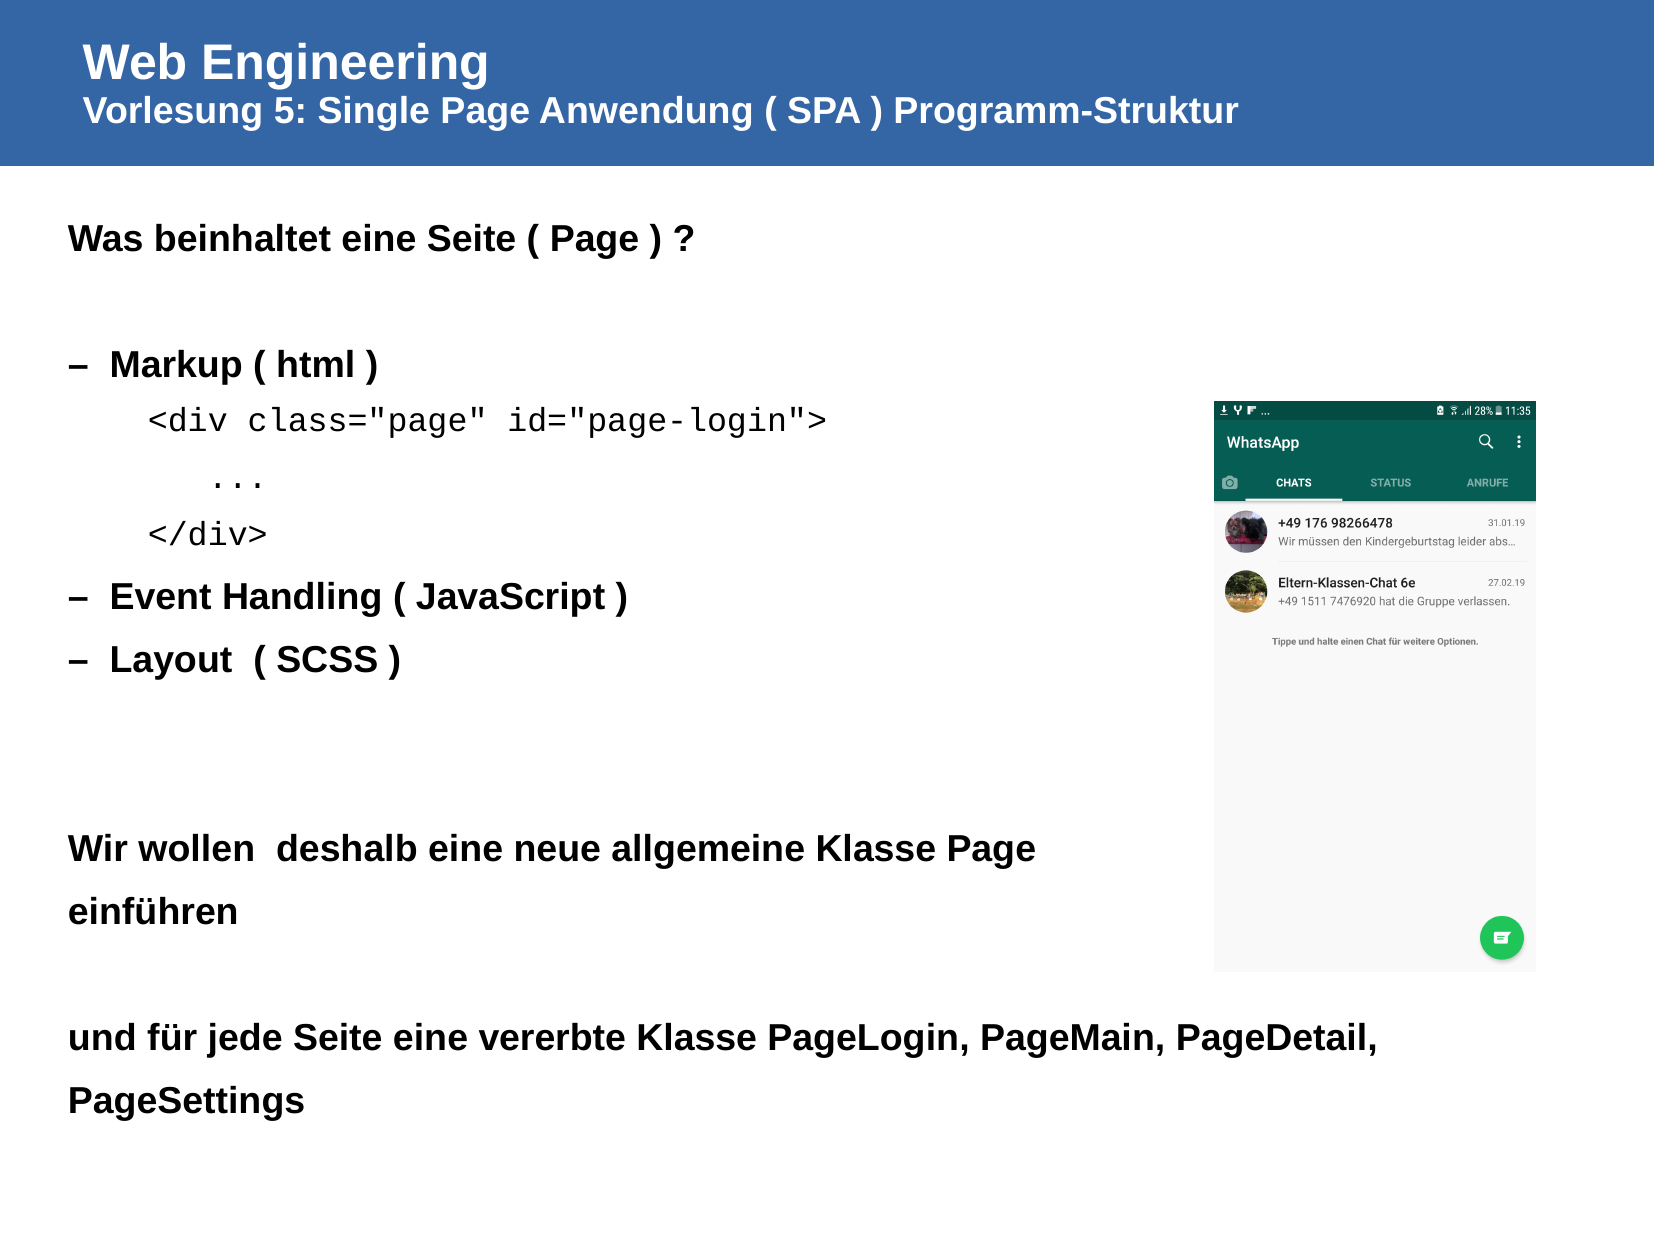

# Web Engineering Vorlesung 5: Single Page Anwendung ( SPA ) Programm-Struktur
Was beinhaltet eine Seite ( Page ) ?
– Markup ( html )
 <div class="page" id="page-login">
 ...
 </div>
– Event Handling ( JavaScript )
– Layout ( SCSS )
Wir wollen deshalb eine neue allgemeine Klasse Page
einführen
und für jede Seite eine vererbte Klasse PageLogin, PageMain, PageDetail, PageSettings